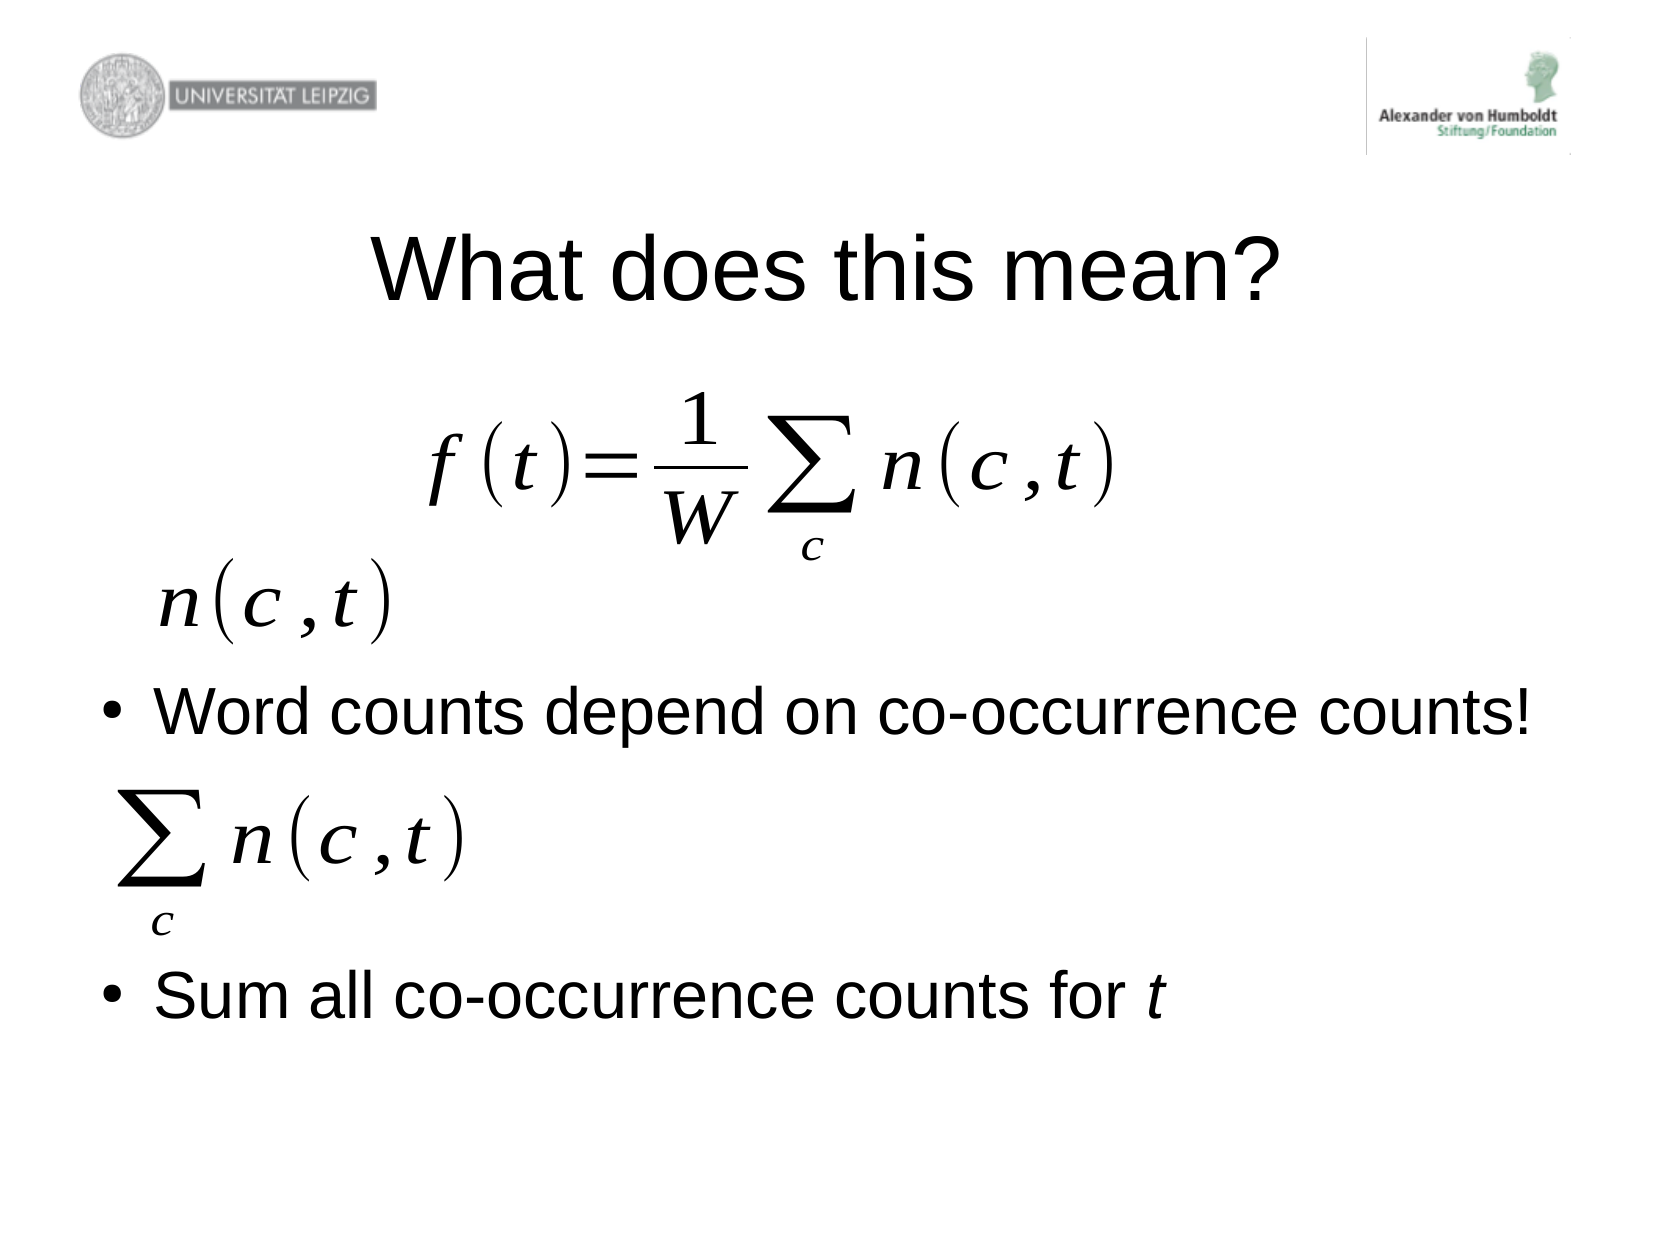

# What does this mean?
Word counts depend on co-occurrence counts!
Sum all co-occurrence counts for t